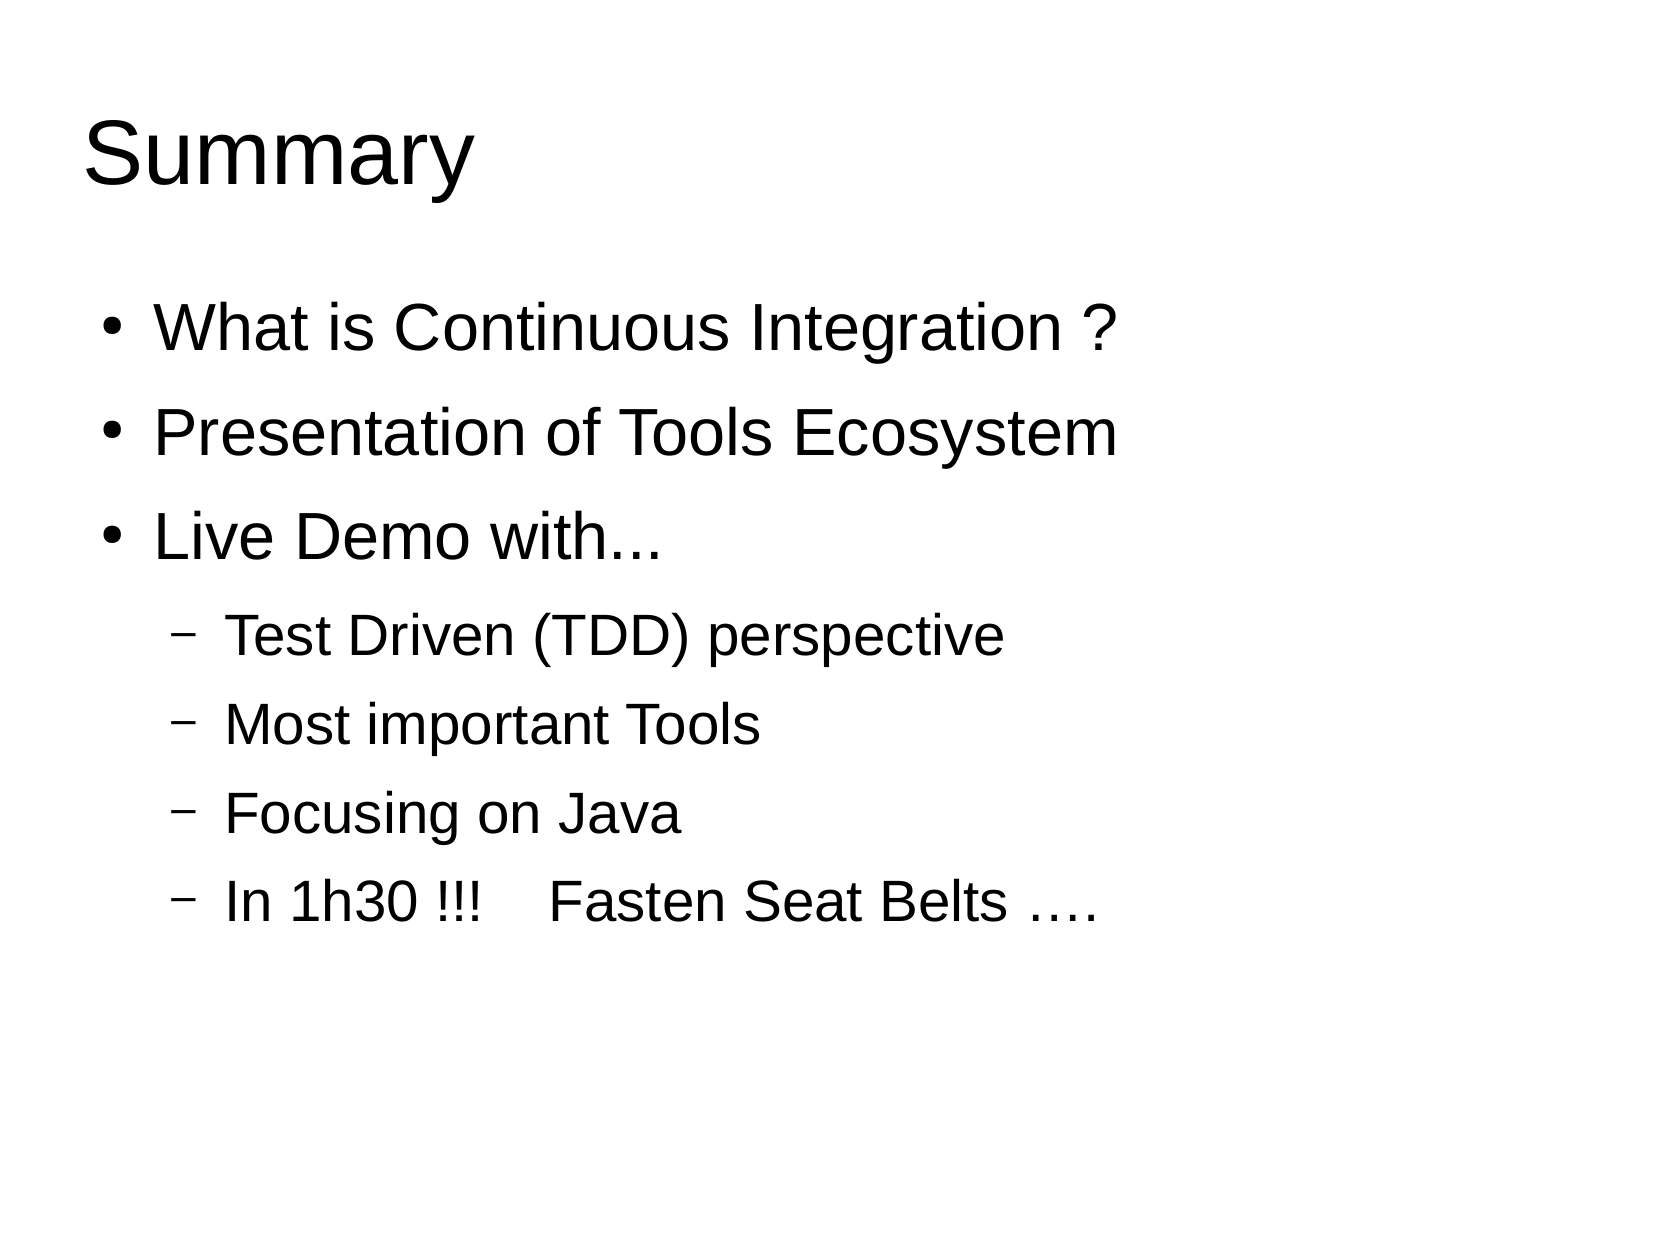

# Summary
What is Continuous Integration ?
Presentation of Tools Ecosystem
Live Demo with...
Test Driven (TDD) perspective
Most important Tools
Focusing on Java
In 1h30 !!! Fasten Seat Belts ….